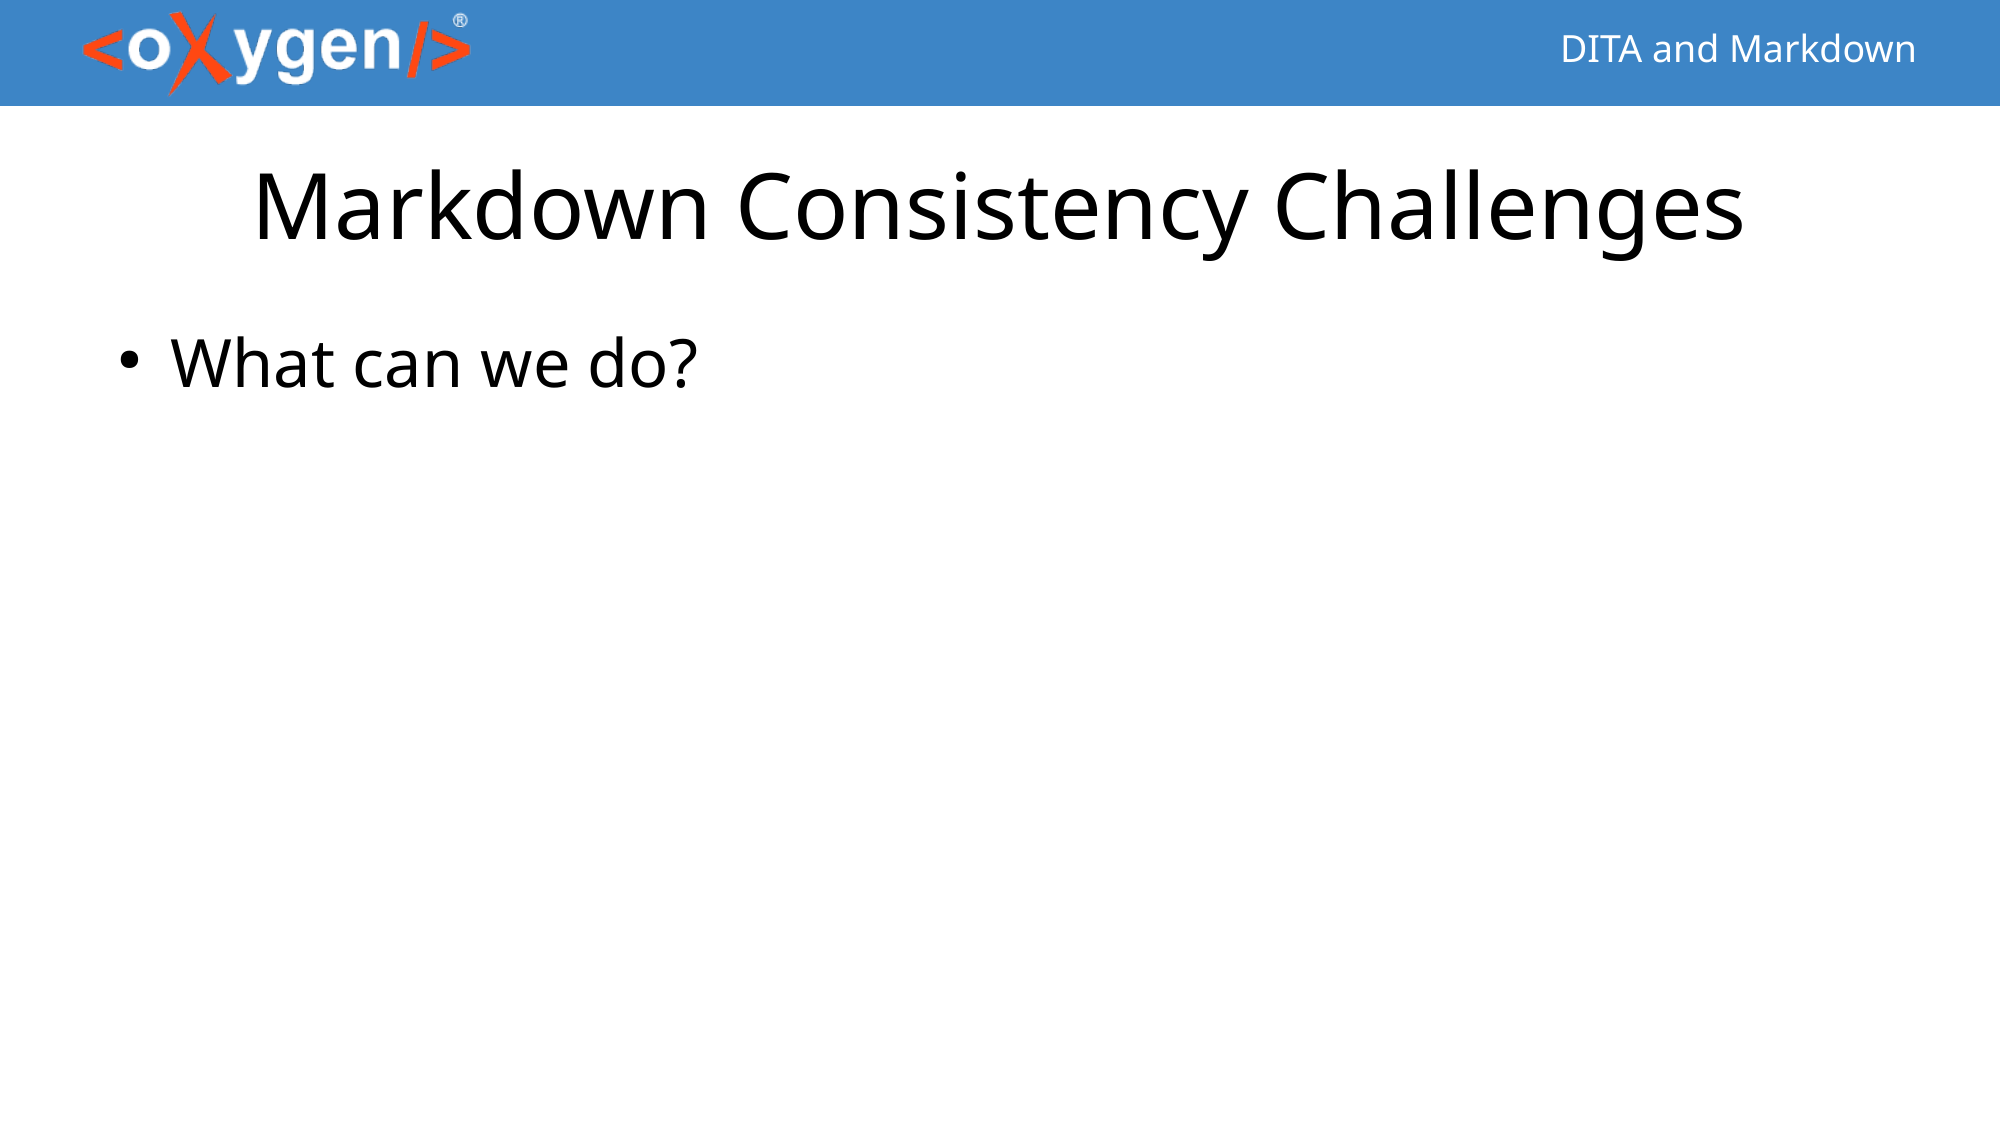

# Markdown Consistency Challenges
What can we do?